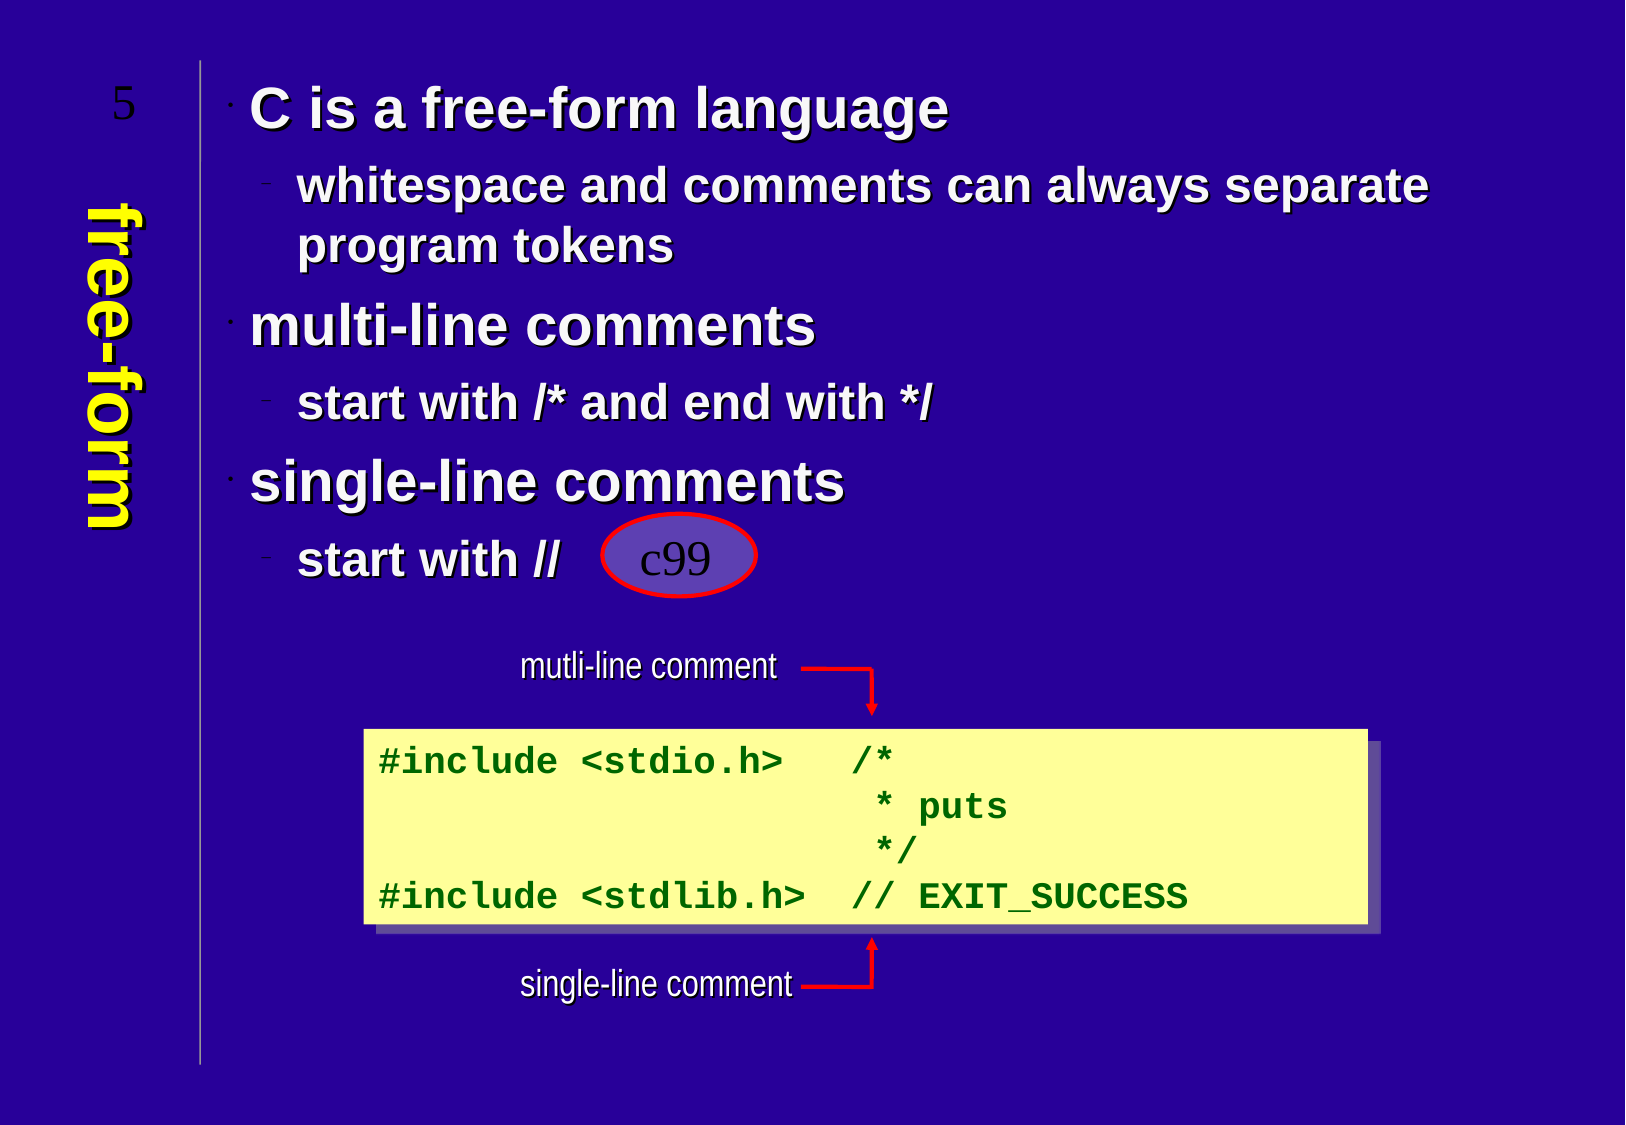

5
 C is a free-form language
whitespace and comments can always separate program tokens
 multi-line comments
start with /* and end with */
 single-line comments
start with //
# free-form
c99
mutli-line comment
#include <stdio.h> /*
 * puts
 */
#include <stdlib.h> // EXIT_SUCCESS
single-line comment